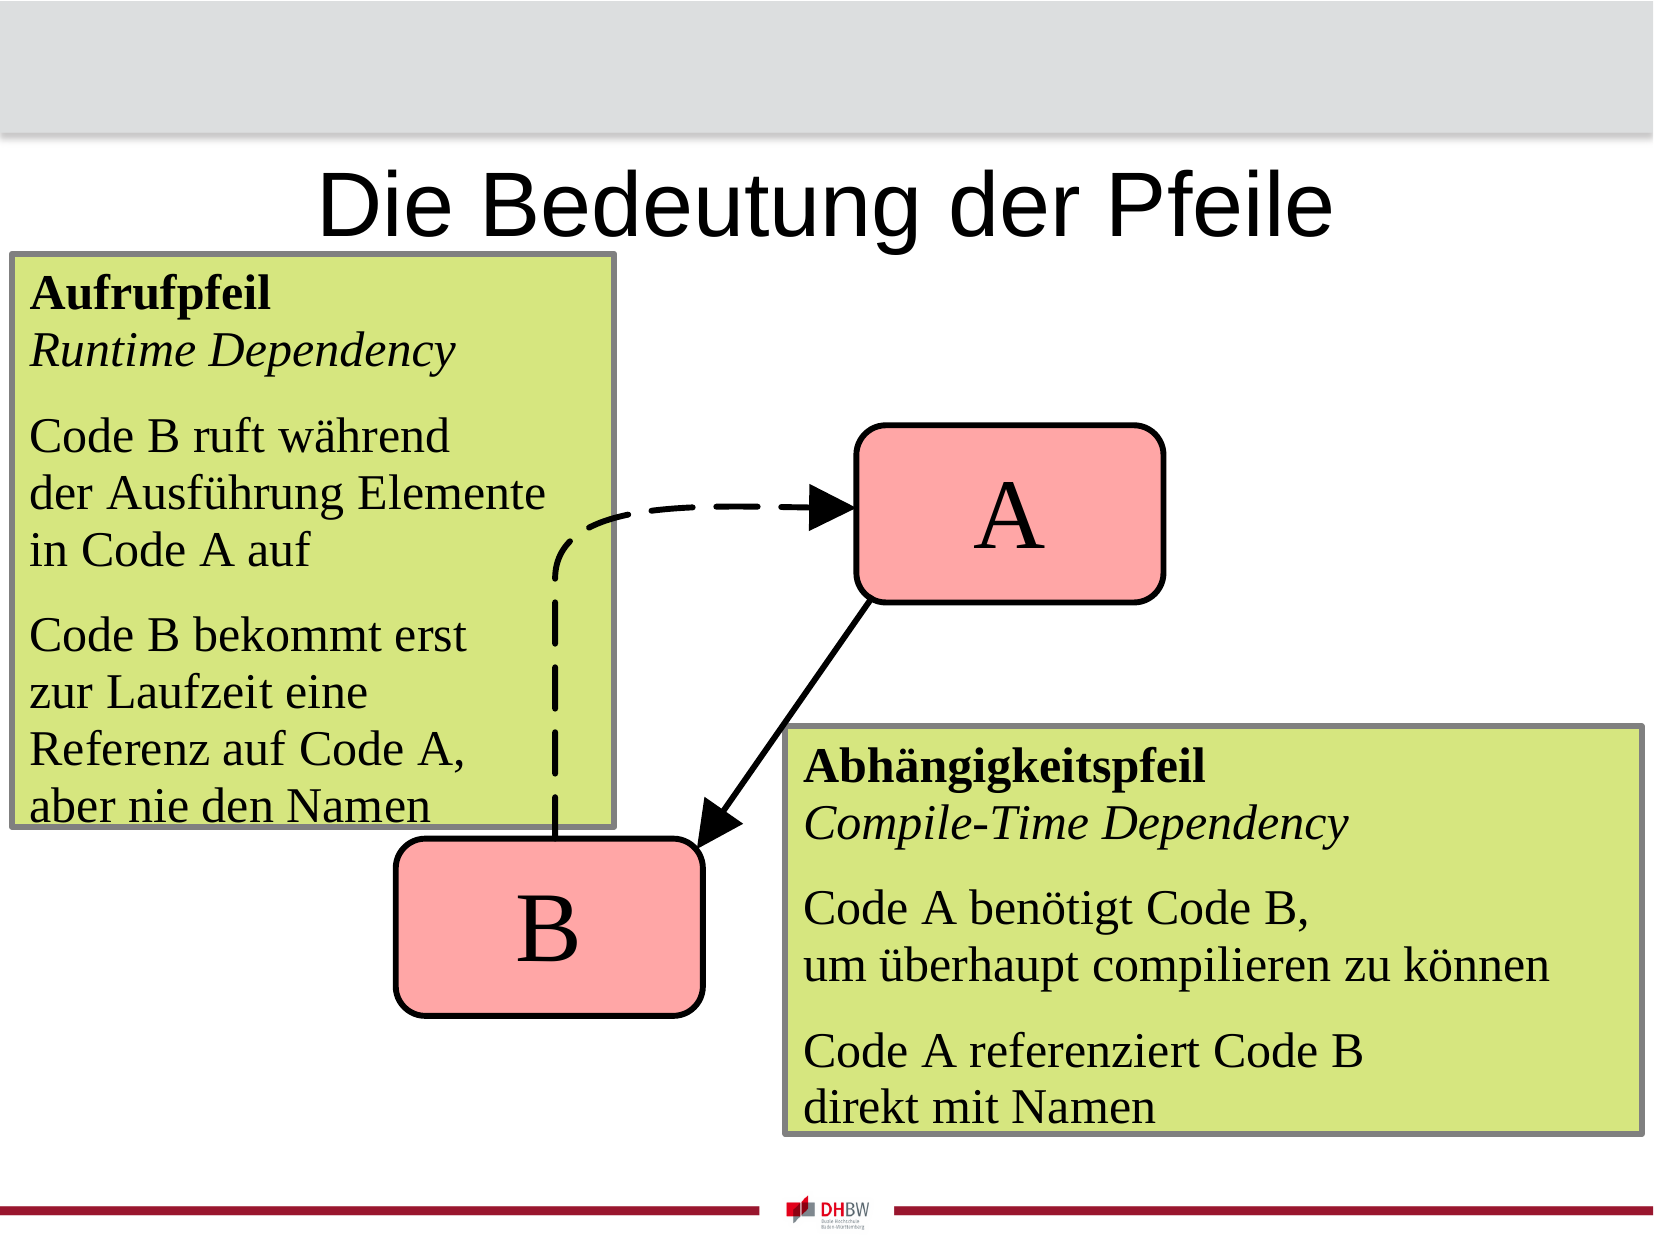

# Die Bedeutung der Pfeile
Aufrufpfeil
Runtime Dependency
Code B ruft während
der Ausführung Elemente
in Code A auf
Code B bekommt erst
zur Laufzeit eine
Referenz auf Code A,
aber nie den Namen
A
A
Abhängigkeitspfeil
Compile-Time Dependency
Code A benötigt Code B,
um überhaupt compilieren zu können
Code A referenziert Code B
direkt mit Namen
B
B